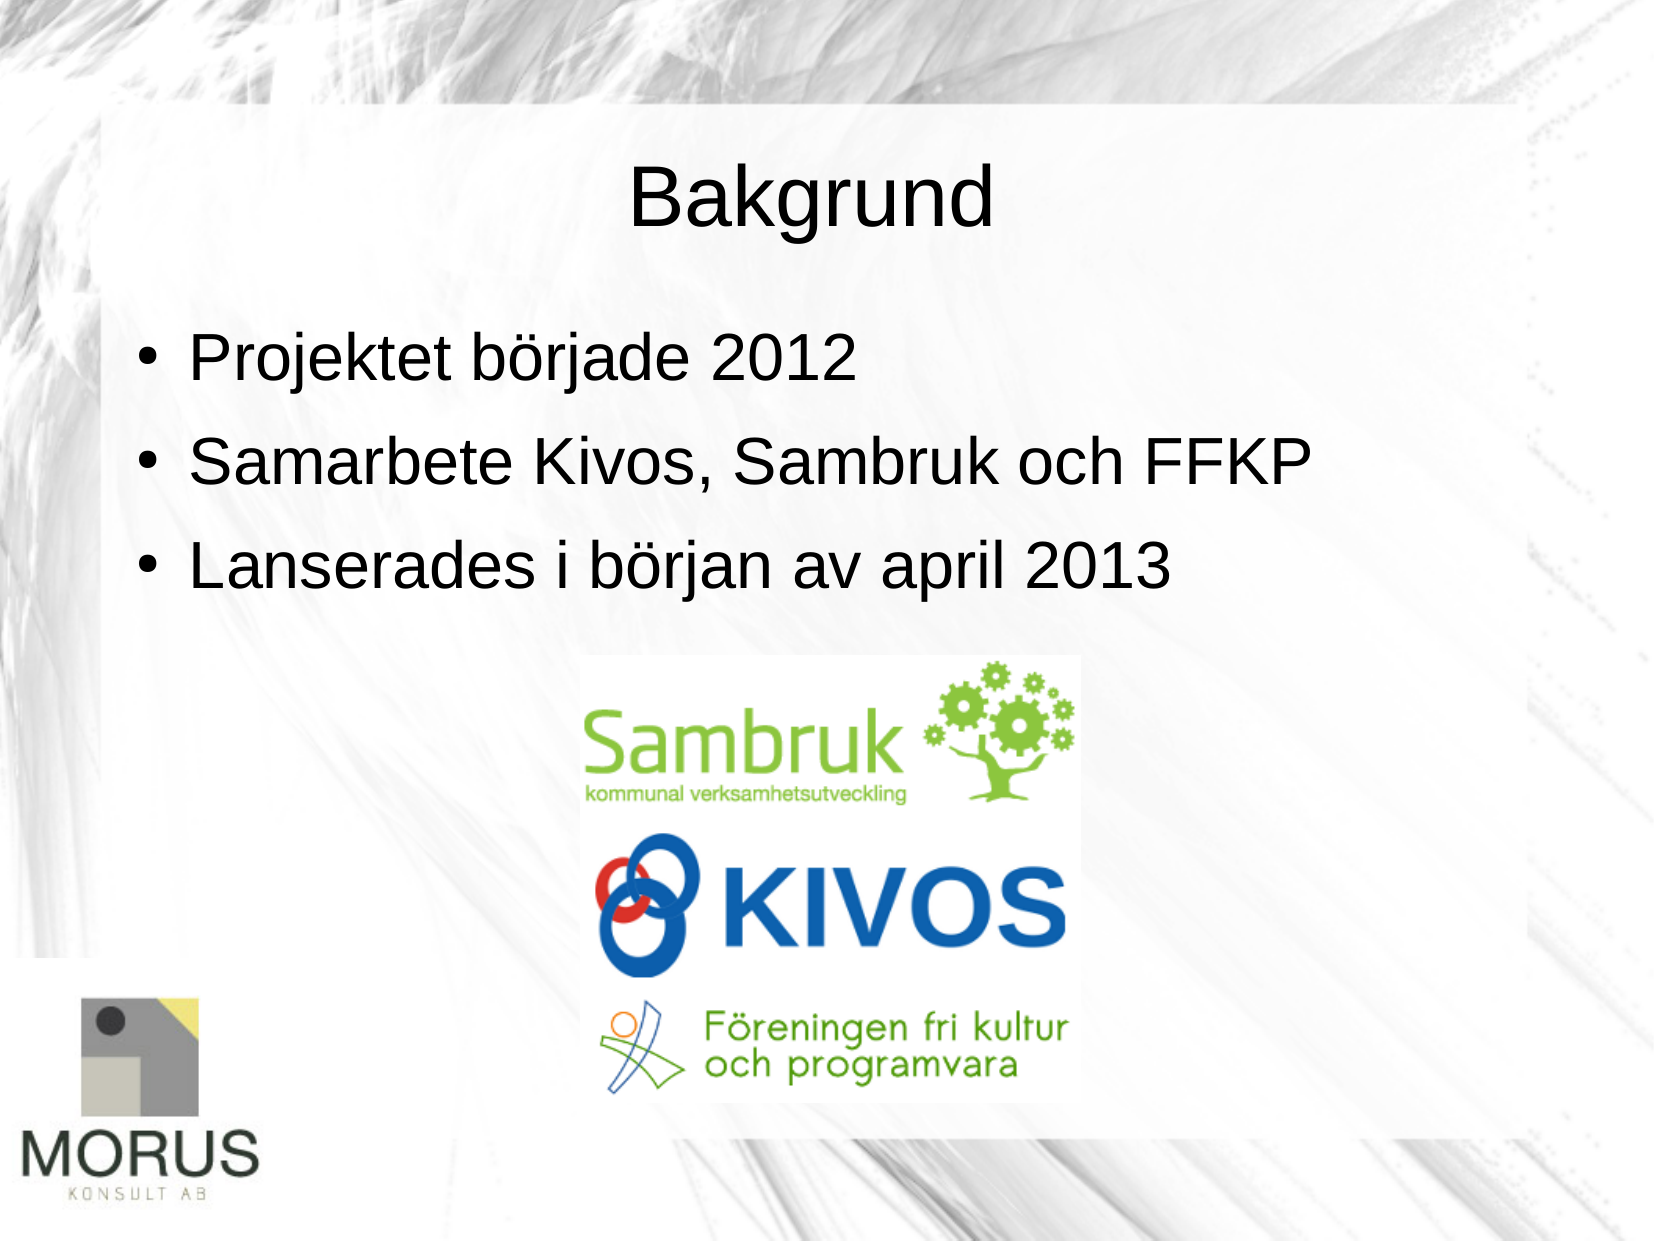

# Bakgrund
Projektet började 2012
Samarbete Kivos, Sambruk och FFKP
Lanserades i början av april 2013